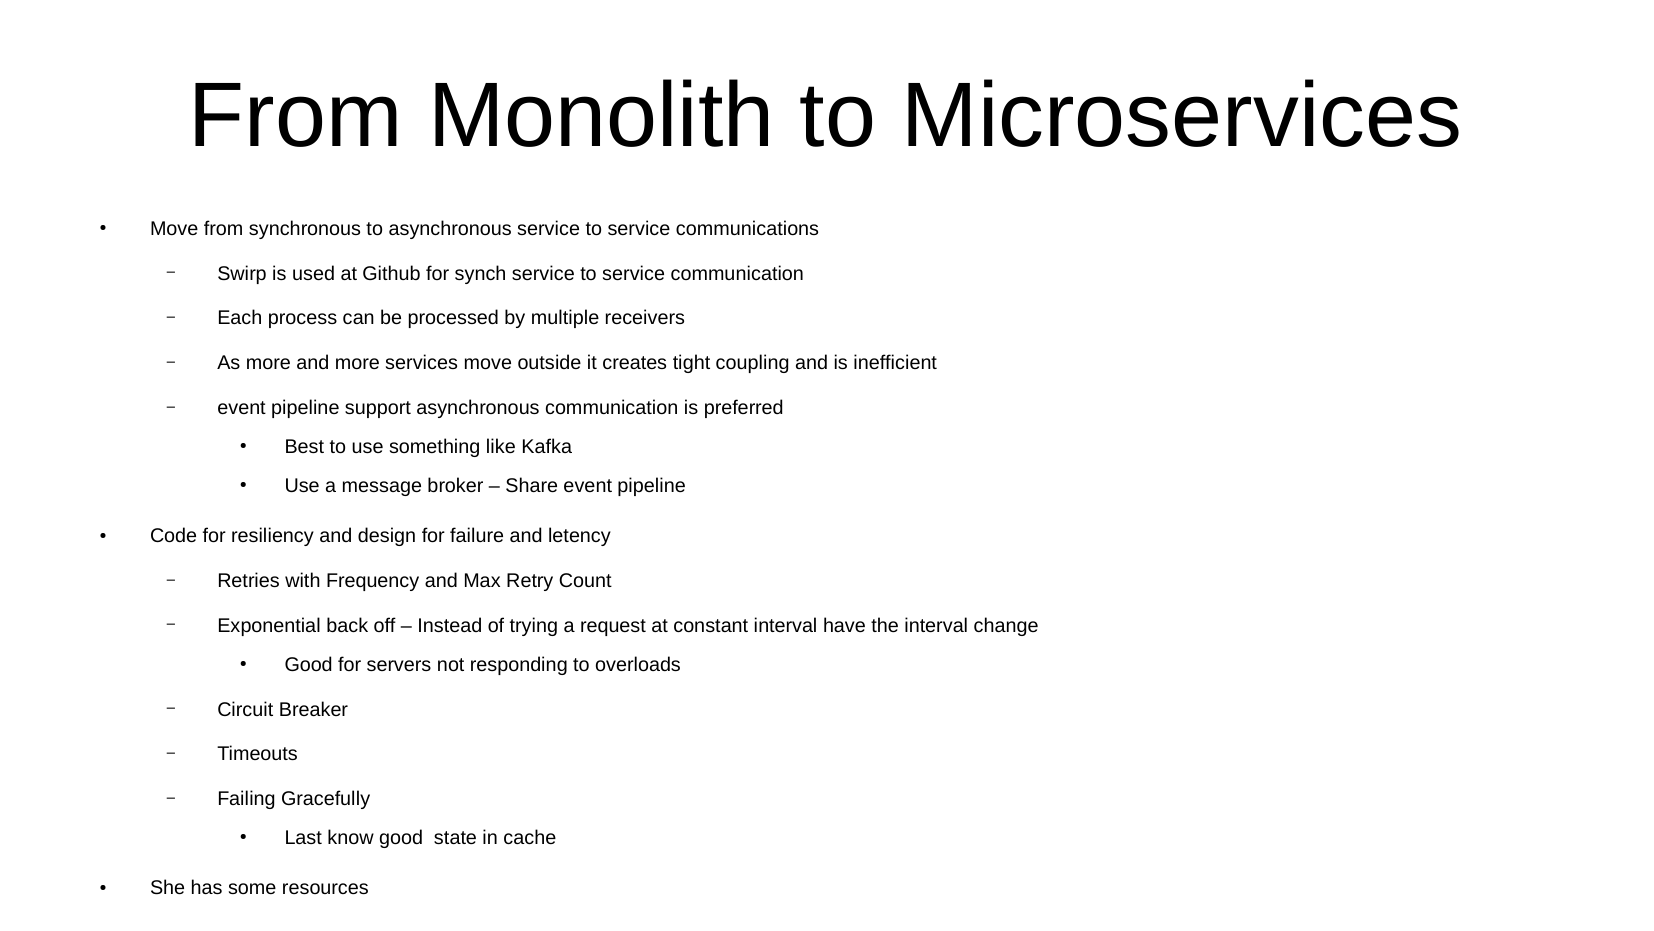

# From Monolith to Microservices
Move from synchronous to asynchronous service to service communications
Swirp is used at Github for synch service to service communication
Each process can be processed by multiple receivers
As more and more services move outside it creates tight coupling and is inefficient
event pipeline support asynchronous communication is preferred
Best to use something like Kafka
Use a message broker – Share event pipeline
Code for resiliency and design for failure and letency
Retries with Frequency and Max Retry Count
Exponential back off – Instead of trying a request at constant interval have the interval change
Good for servers not responding to overloads
Circuit Breaker
Timeouts
Failing Gracefully
Last know good state in cache
She has some resources